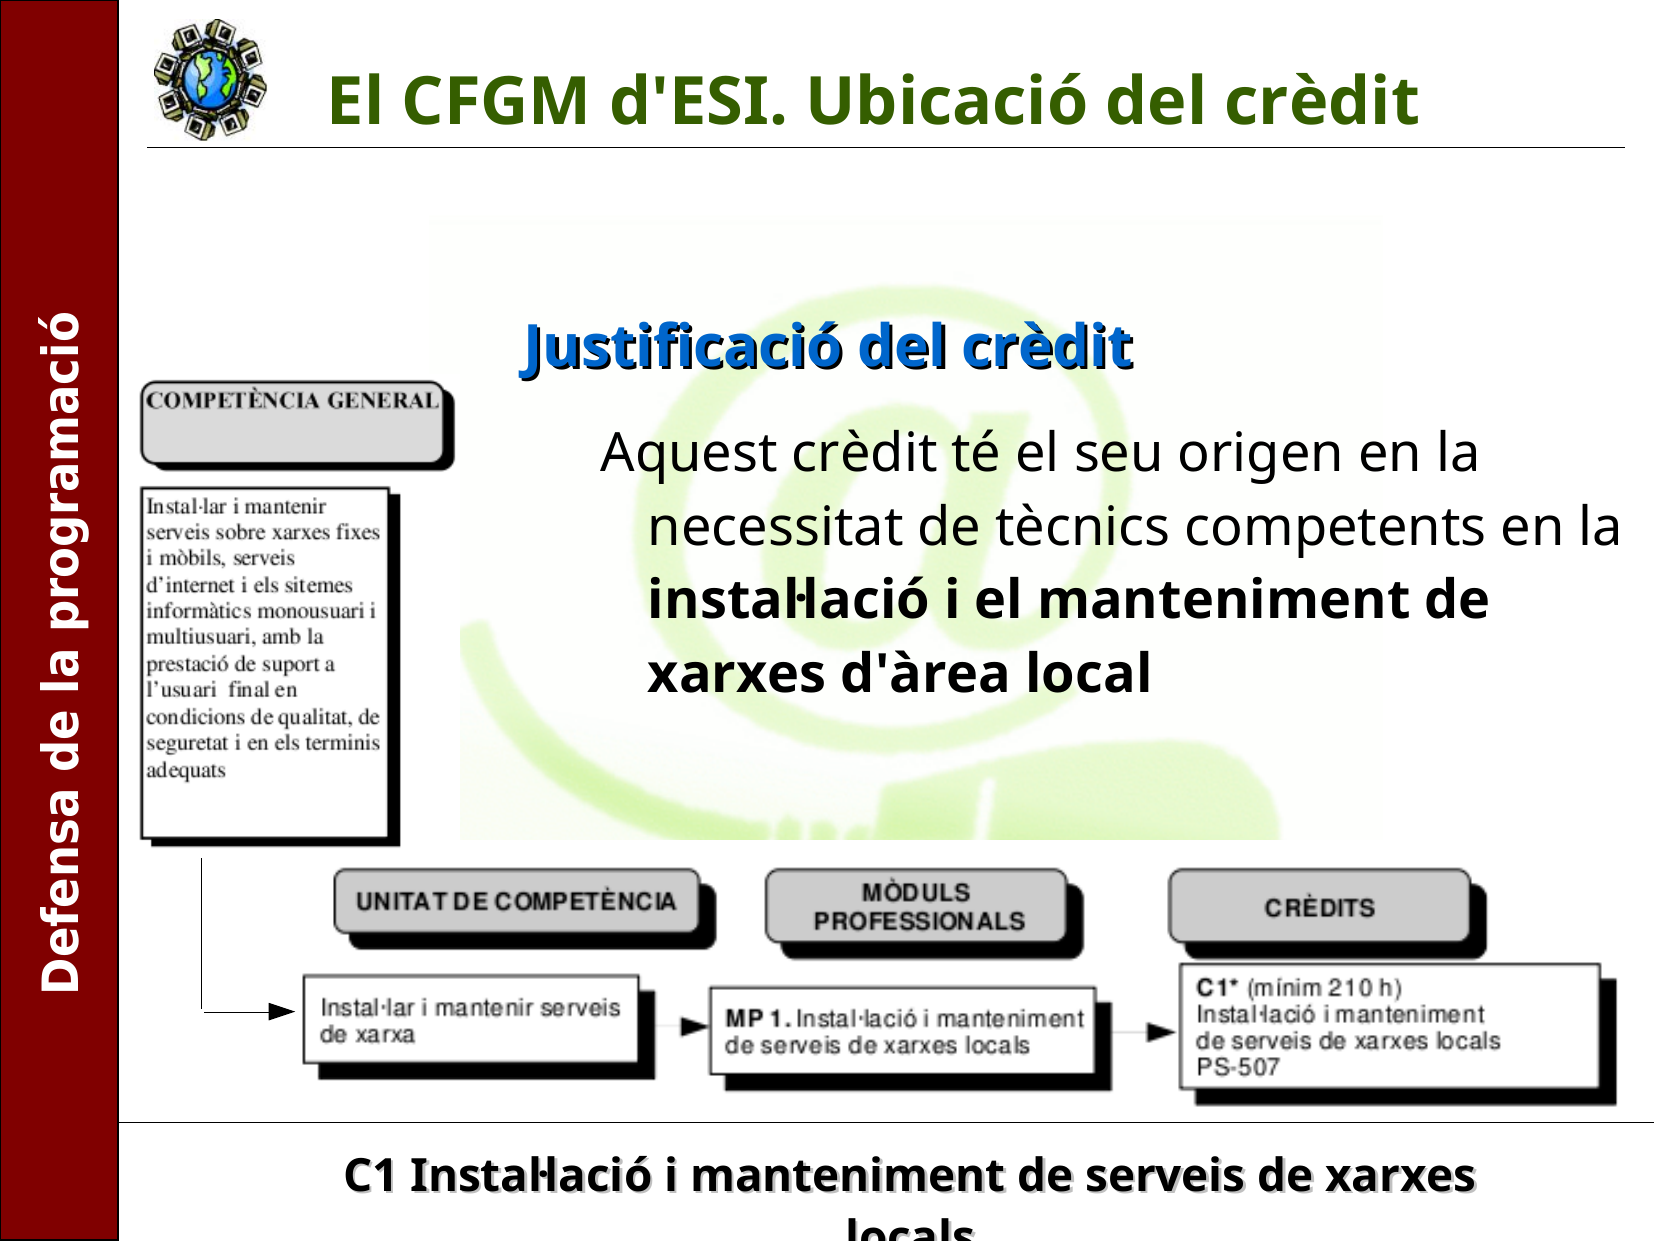

# El CFGM d'ESI. Ubicació del crèdit
Justificació del crèdit
Aquest crèdit té el seu origen en la necessitat de tècnics competents en la instal·lació i el manteniment de xarxes d'àrea local